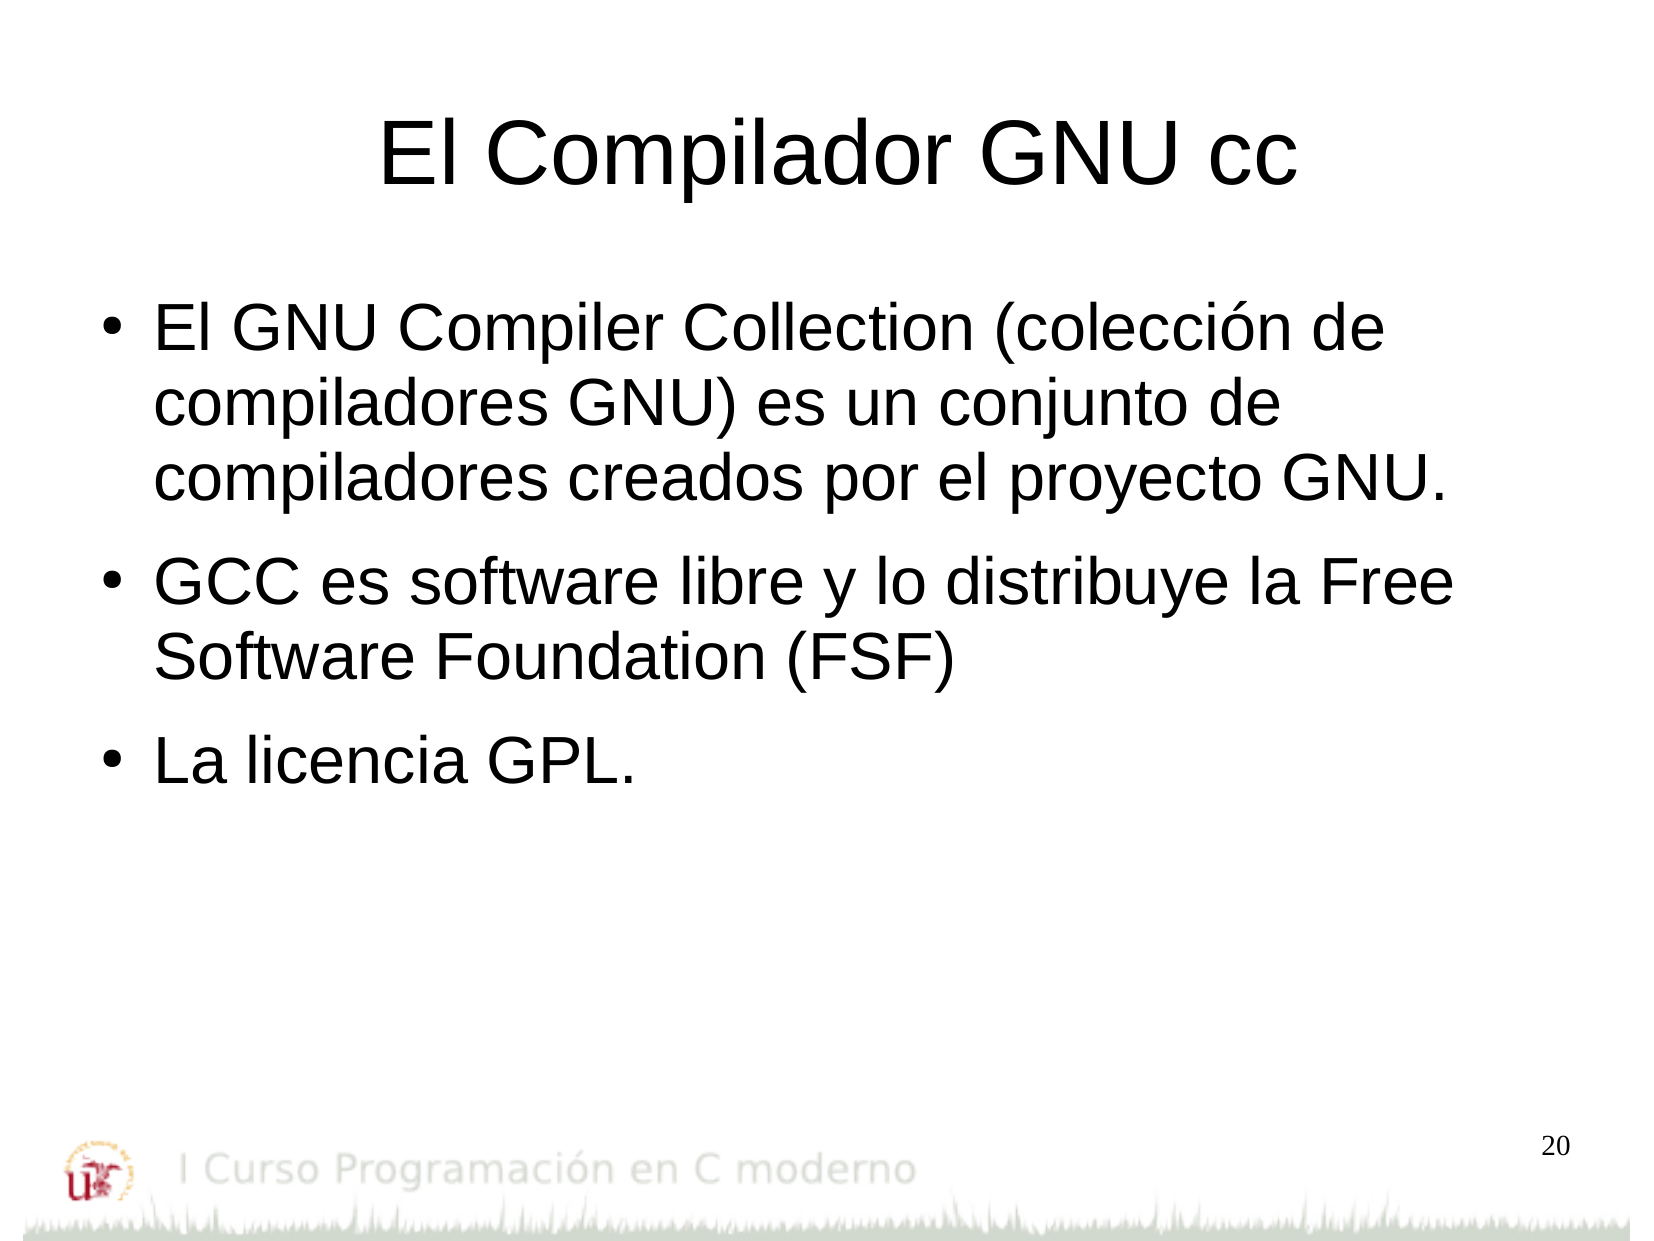

# El Compilador GNU cc
El GNU Compiler Collection (colección de compiladores GNU) es un conjunto de compiladores creados por el proyecto GNU.
GCC es software libre y lo distribuye la Free Software Foundation (FSF)
La licencia GPL.
20